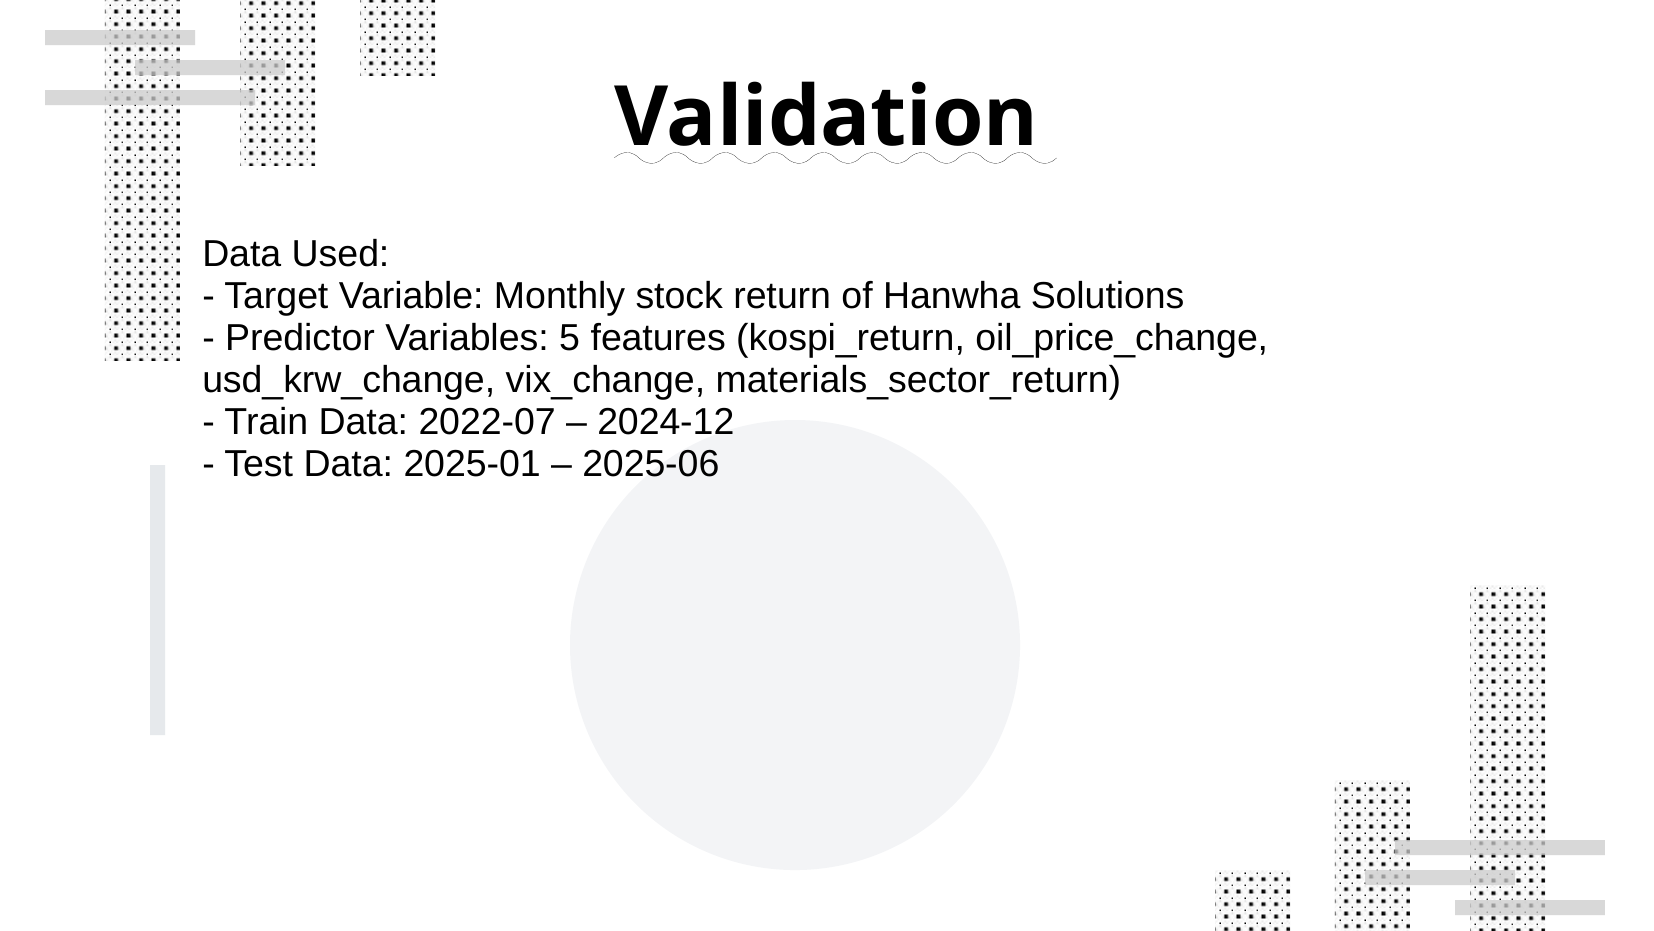

Validation
Data Used:
- Target Variable: Monthly stock return of Hanwha Solutions
- Predictor Variables: 5 features (kospi_return, oil_price_change, usd_krw_change, vix_change, materials_sector_return)
- Train Data: 2022-07 – 2024-12
- Test Data: 2025-01 – 2025-06